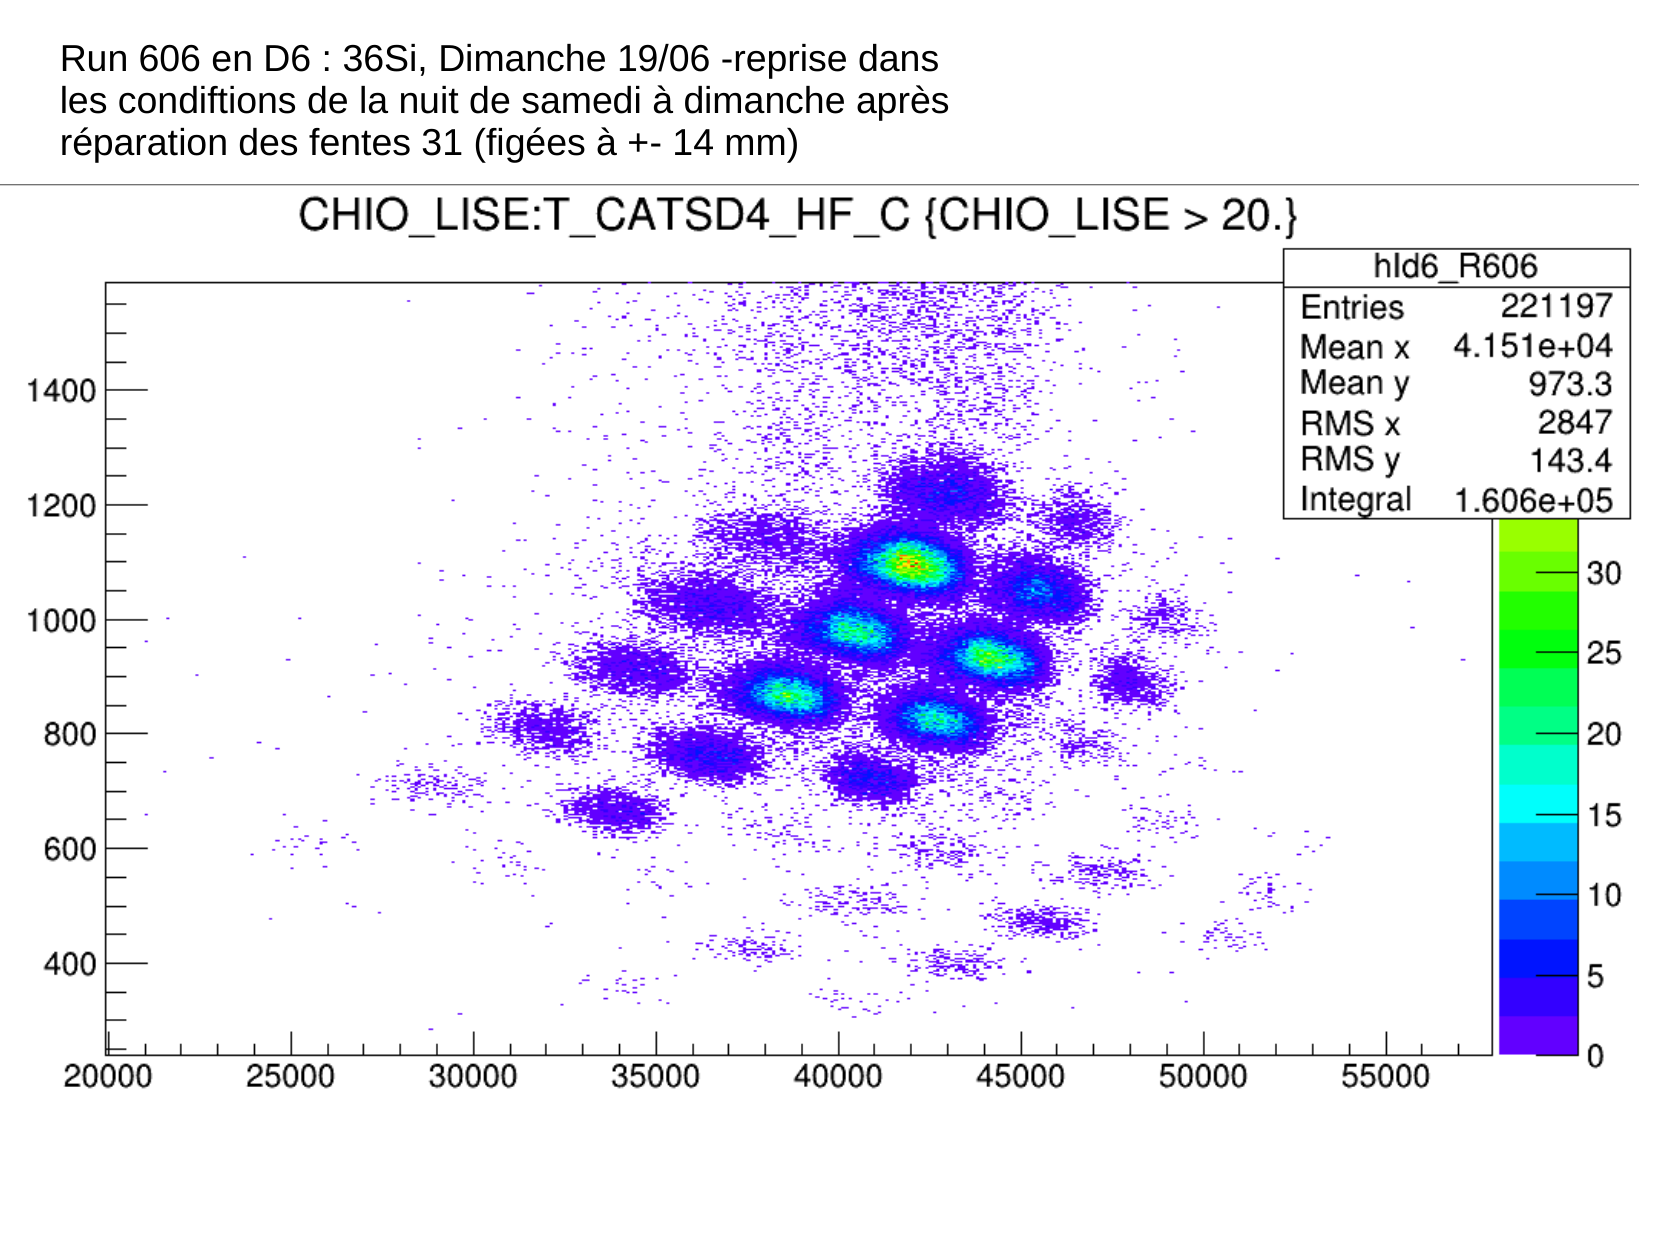

Run 606 en D6 : 36Si, Dimanche 19/06 -reprise dans les condiftions de la nuit de samedi à dimanche après réparation des fentes 31 (figées à +- 14 mm)